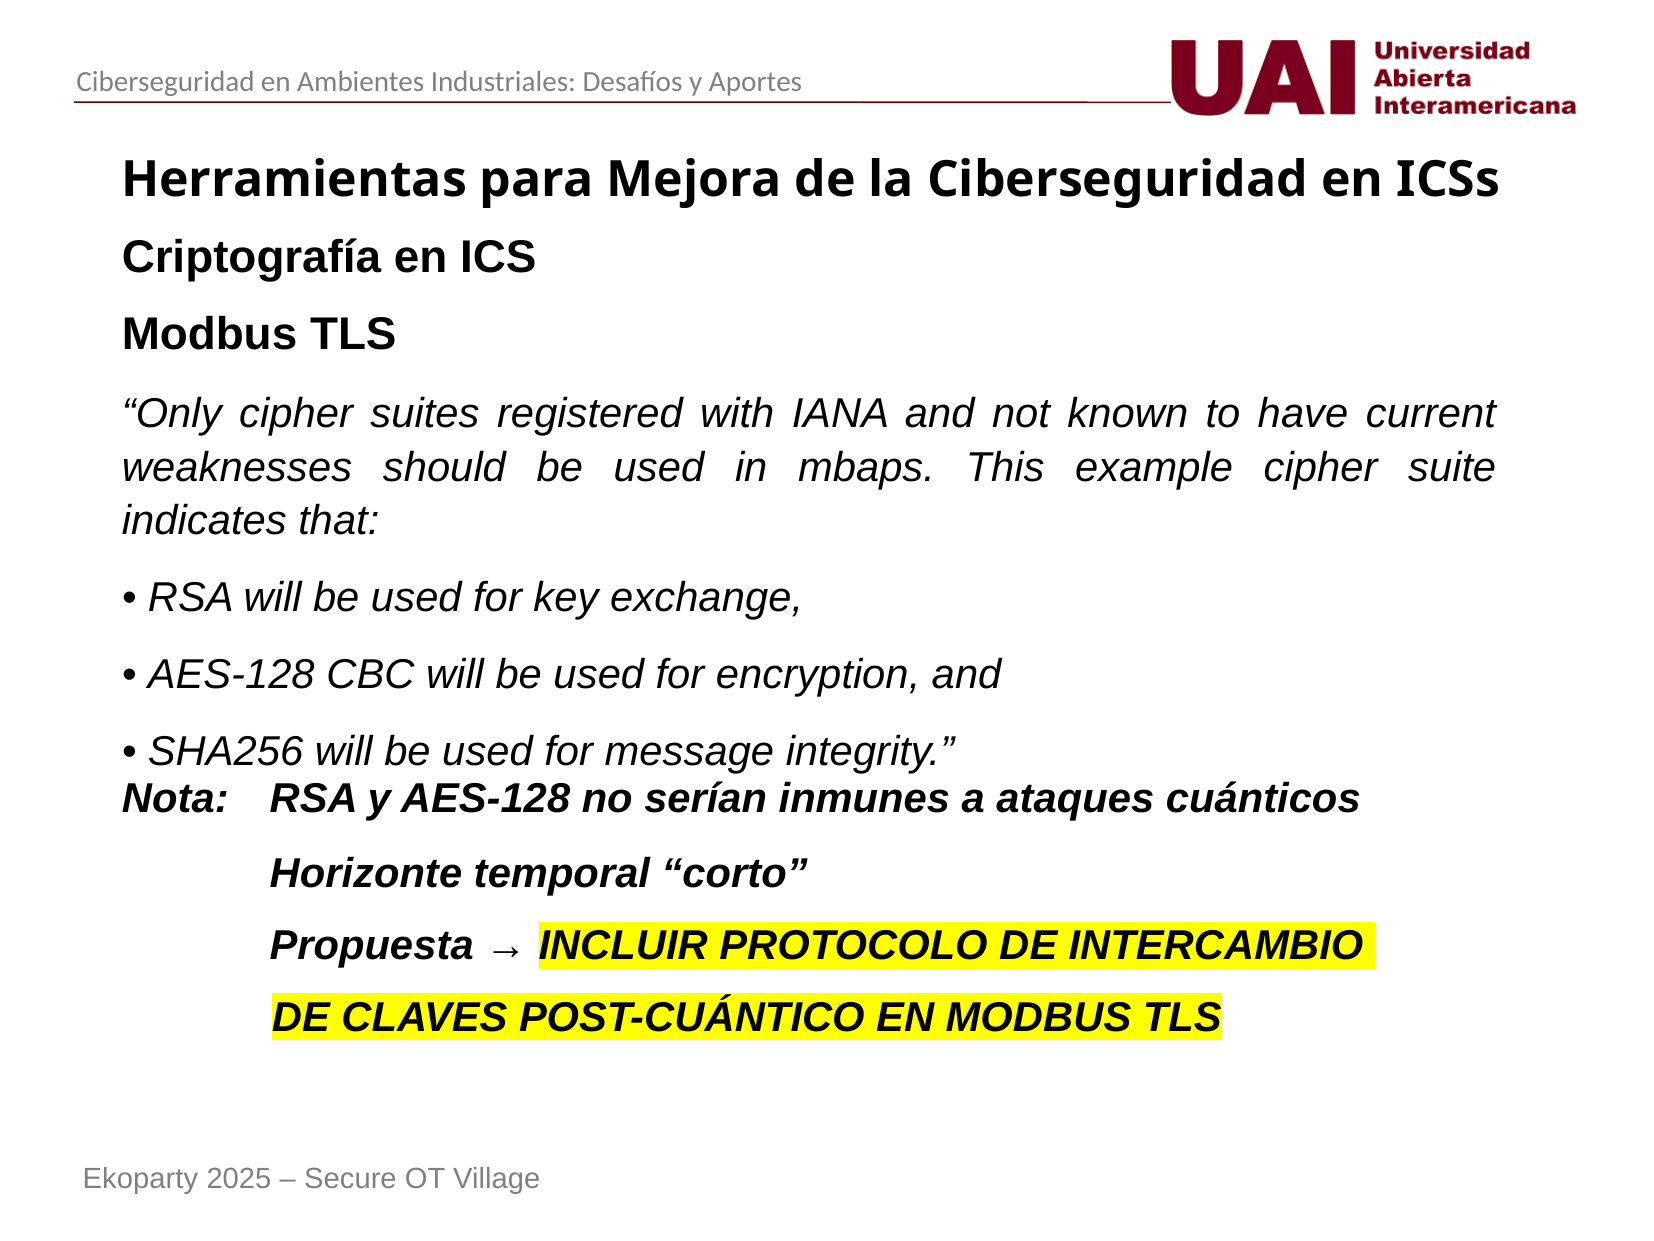

Herramientas para Mejora de la Ciberseguridad en ICSs
Criptografía en ICS
Modbus TLS
“Only cipher suites registered with IANA and not known to have current weaknesses should be used in mbaps. This example cipher suite indicates that:
• RSA will be used for key exchange,
• AES-128 CBC will be used for encryption, and
• SHA256 will be used for message integrity.”
Nota:	RSA y AES-128 no serían inmunes a ataques cuánticos
		Horizonte temporal “corto”
		Propuesta → INCLUIR PROTOCOLO DE INTERCAMBIO
DE CLAVES POST-CUÁNTICO EN MODBUS TLS